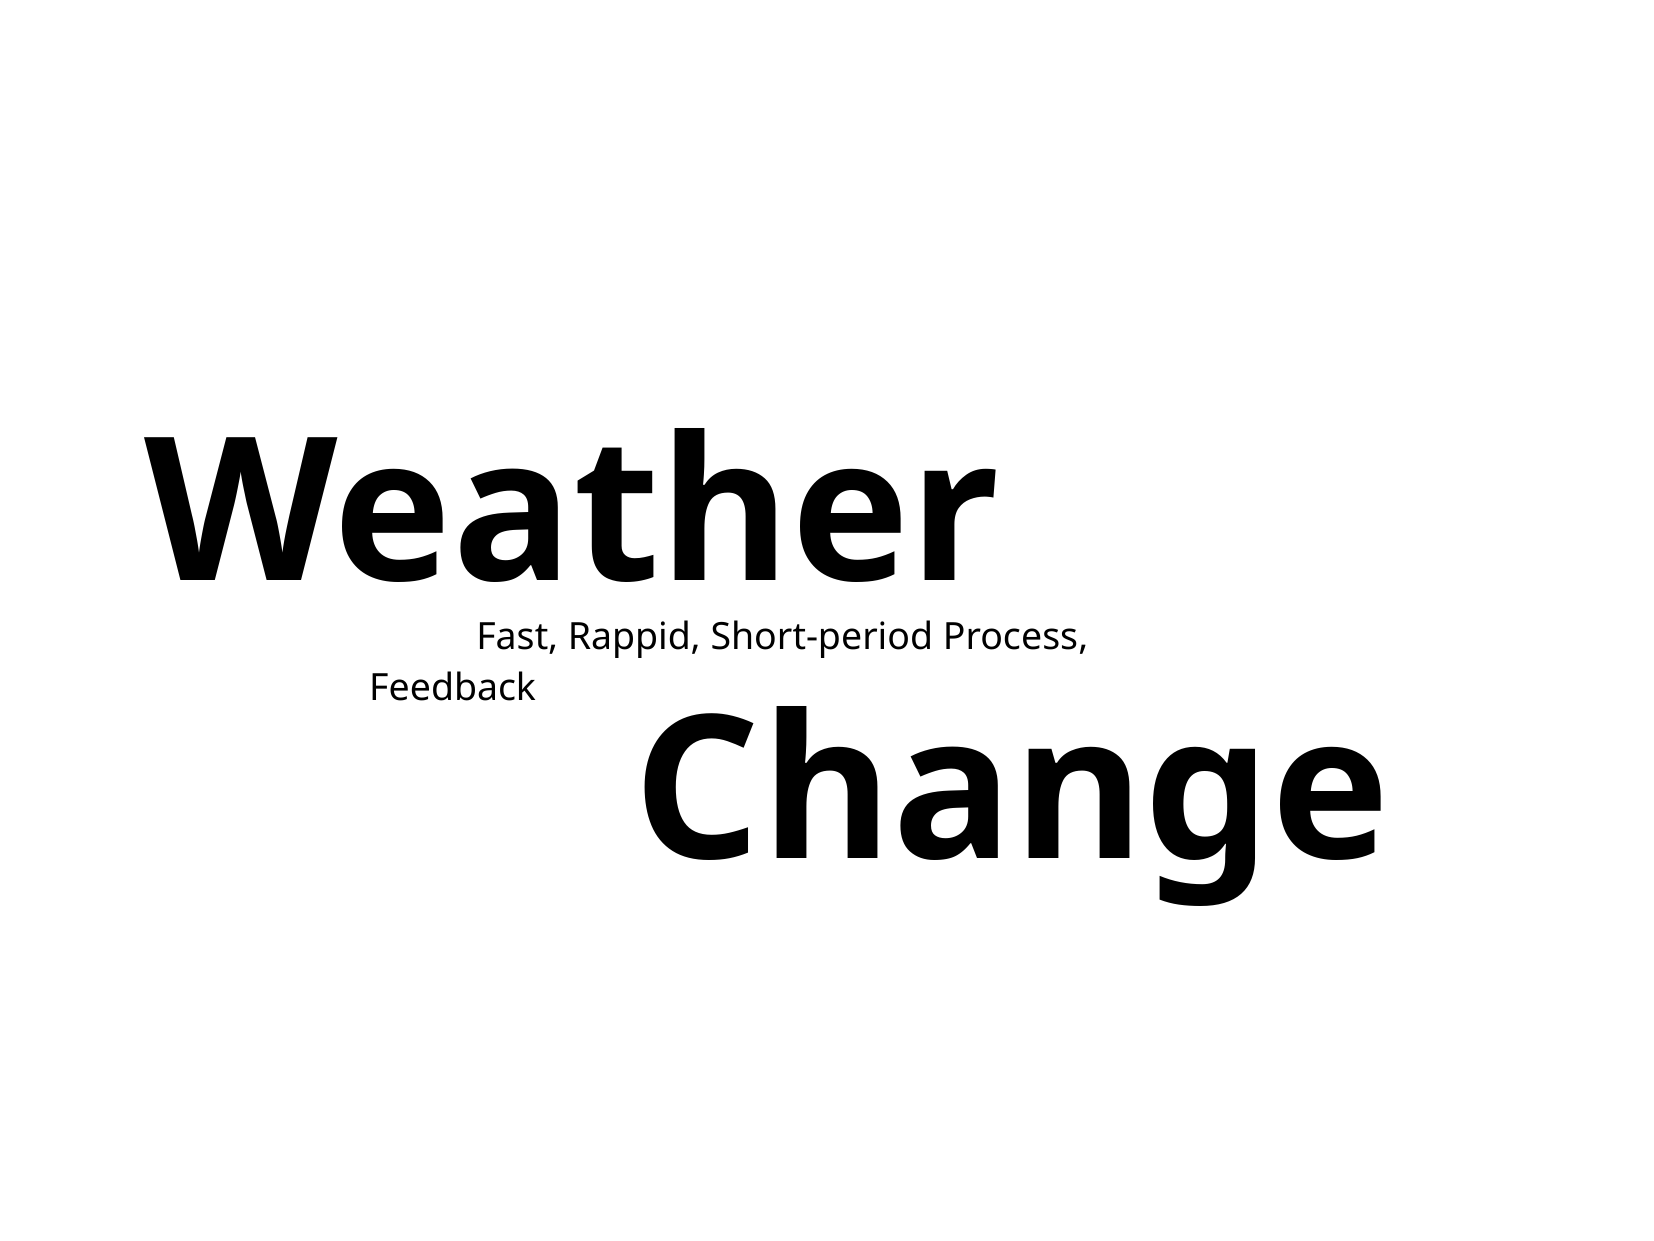

Weather
 Fast, Rappid, Short-period Process, Feedback
 Change